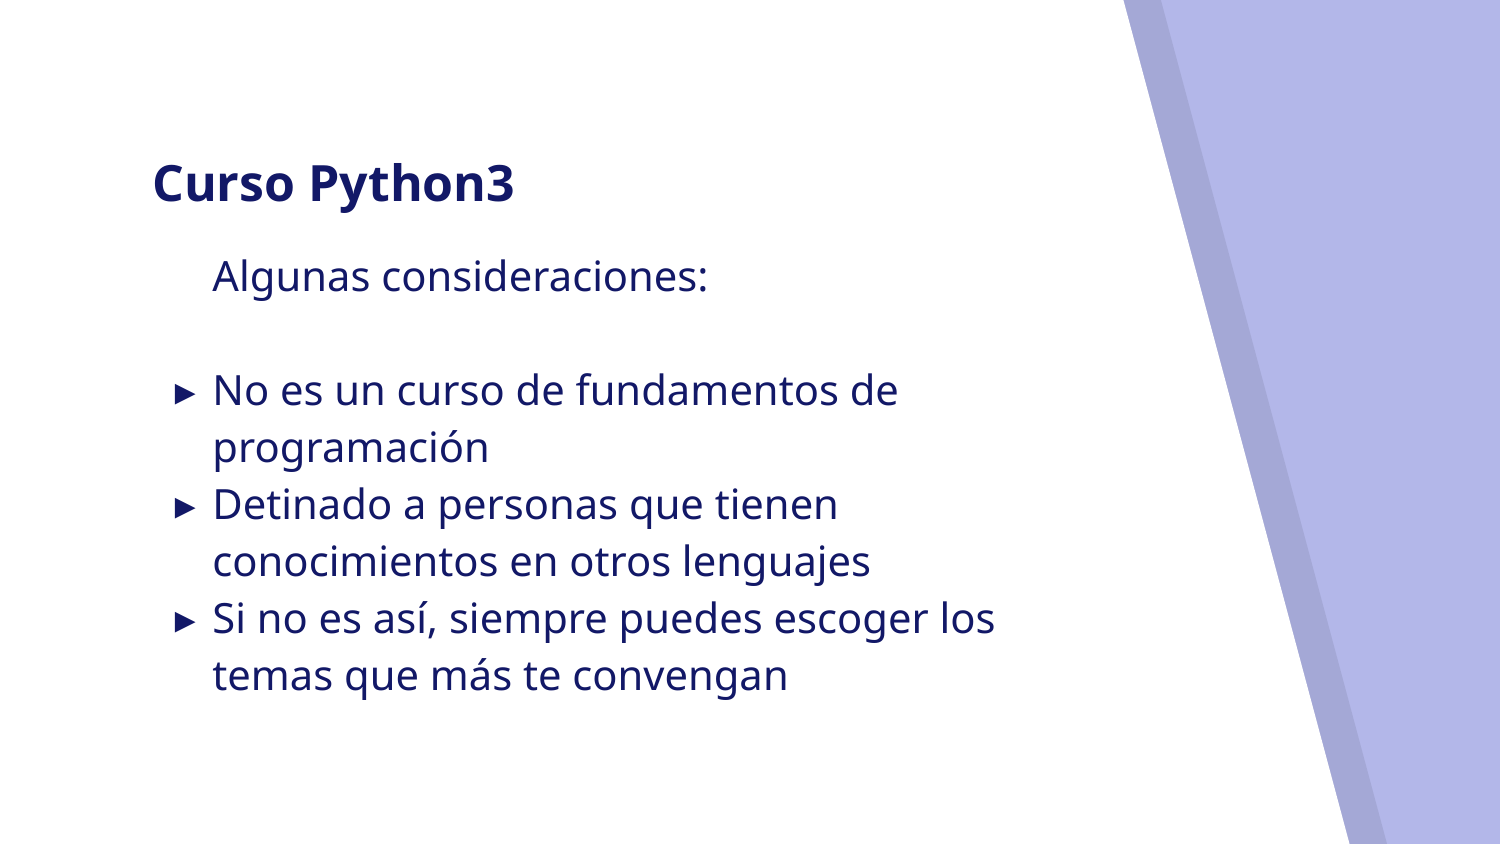

# Curso Python3
Algunas consideraciones:
No es un curso de fundamentos de programación
Detinado a personas que tienen conocimientos en otros lenguajes
Si no es así, siempre puedes escoger los temas que más te convengan